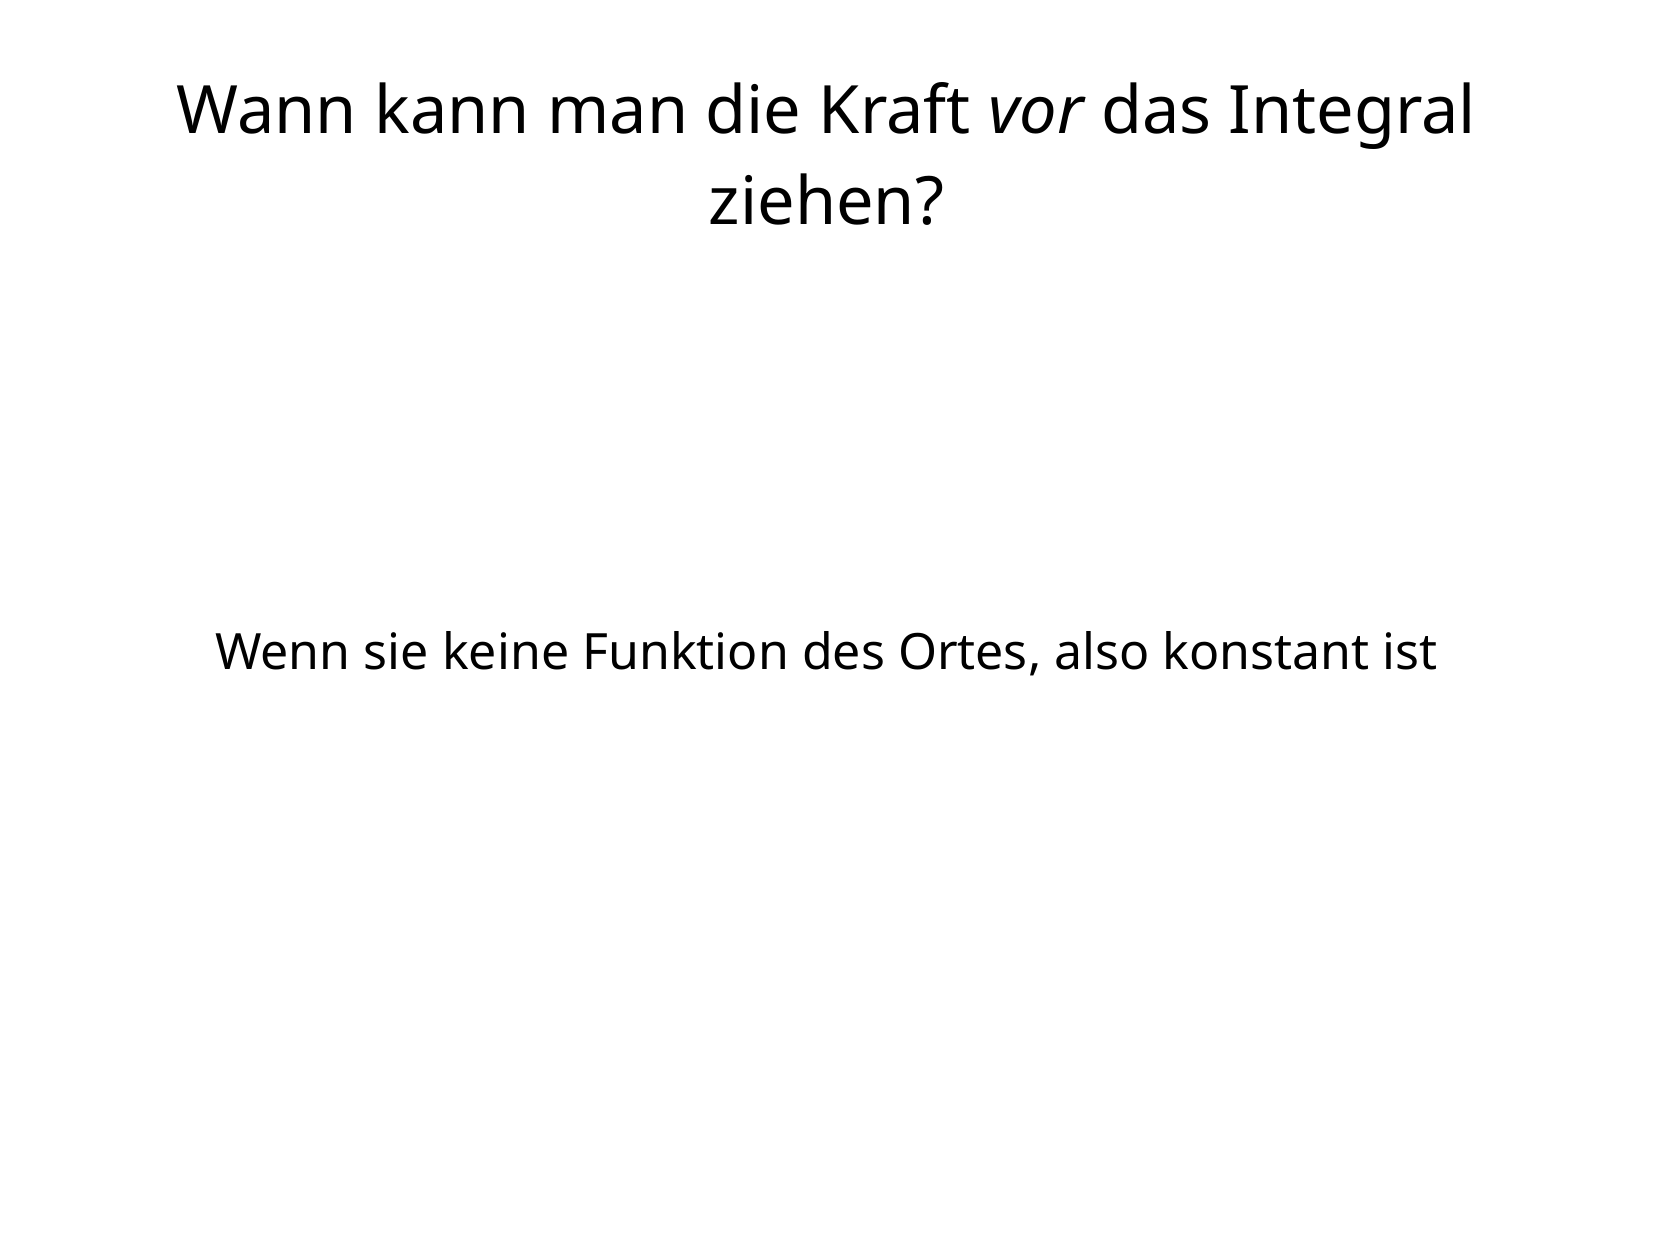

# Wann kann man die Kraft vor das Integral ziehen?
Wenn sie keine Funktion des Ortes, also konstant ist